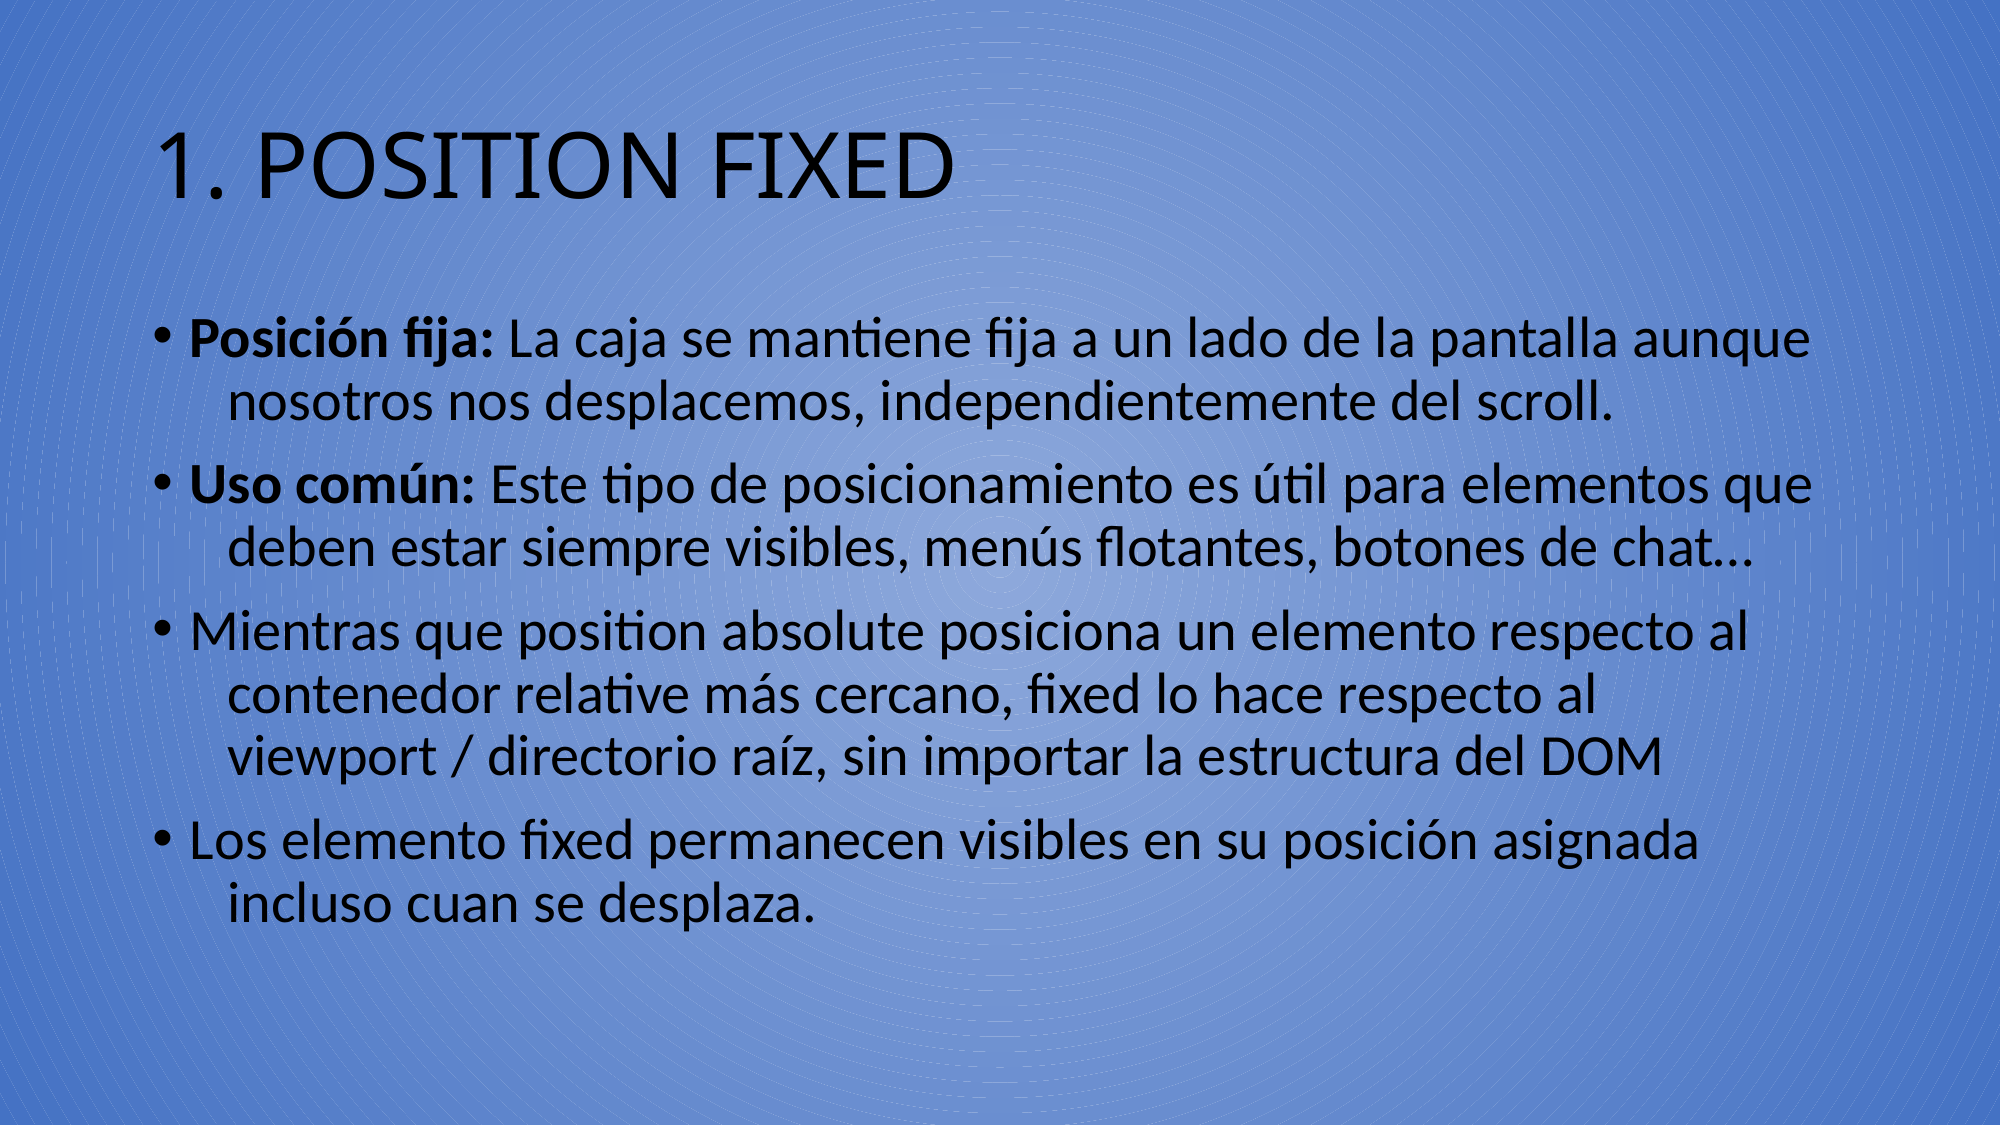

# 1. POSITION FIXED
Posición fija: La caja se mantiene fija a un lado de la pantalla aunque nosotros nos desplacemos, independientemente del scroll.
Uso común: Este tipo de posicionamiento es útil para elementos que deben estar siempre visibles, menús flotantes, botones de chat…
Mientras que position absolute posiciona un elemento respecto al contenedor relative más cercano, fixed lo hace respecto al viewport / directorio raíz, sin importar la estructura del DOM
Los elemento fixed permanecen visibles en su posición asignada incluso cuan se desplaza.